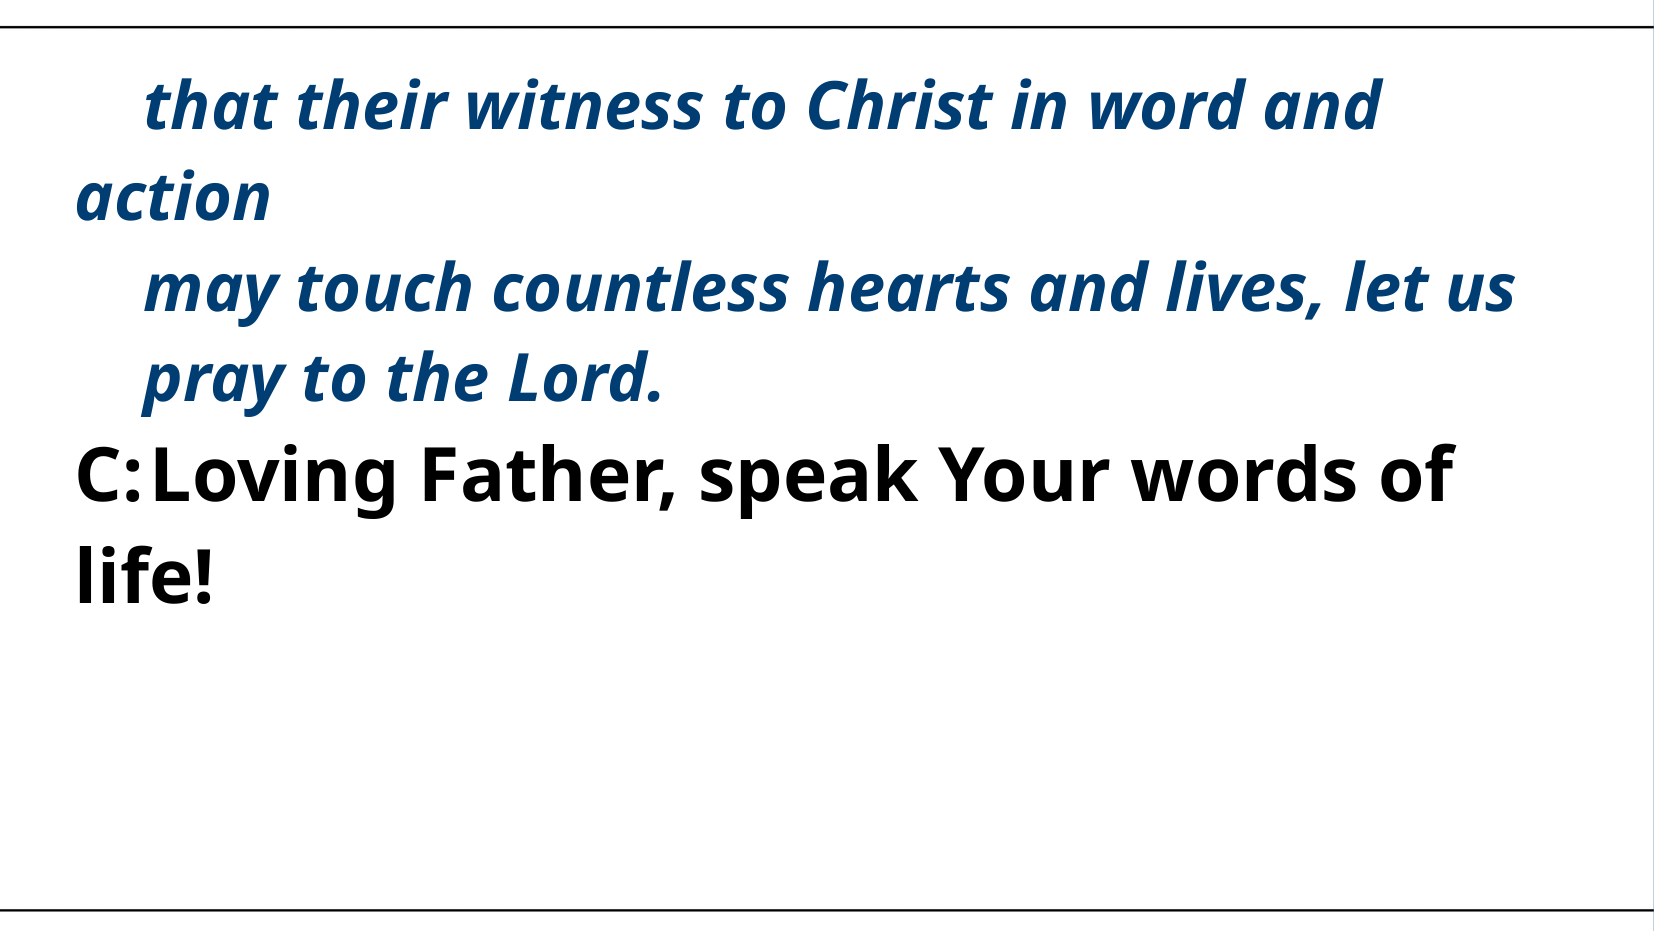

that their witness to Christ in word and action
 may touch countless hearts and lives, let us
 pray to the Lord.
C:	Loving Father, speak Your words of life!